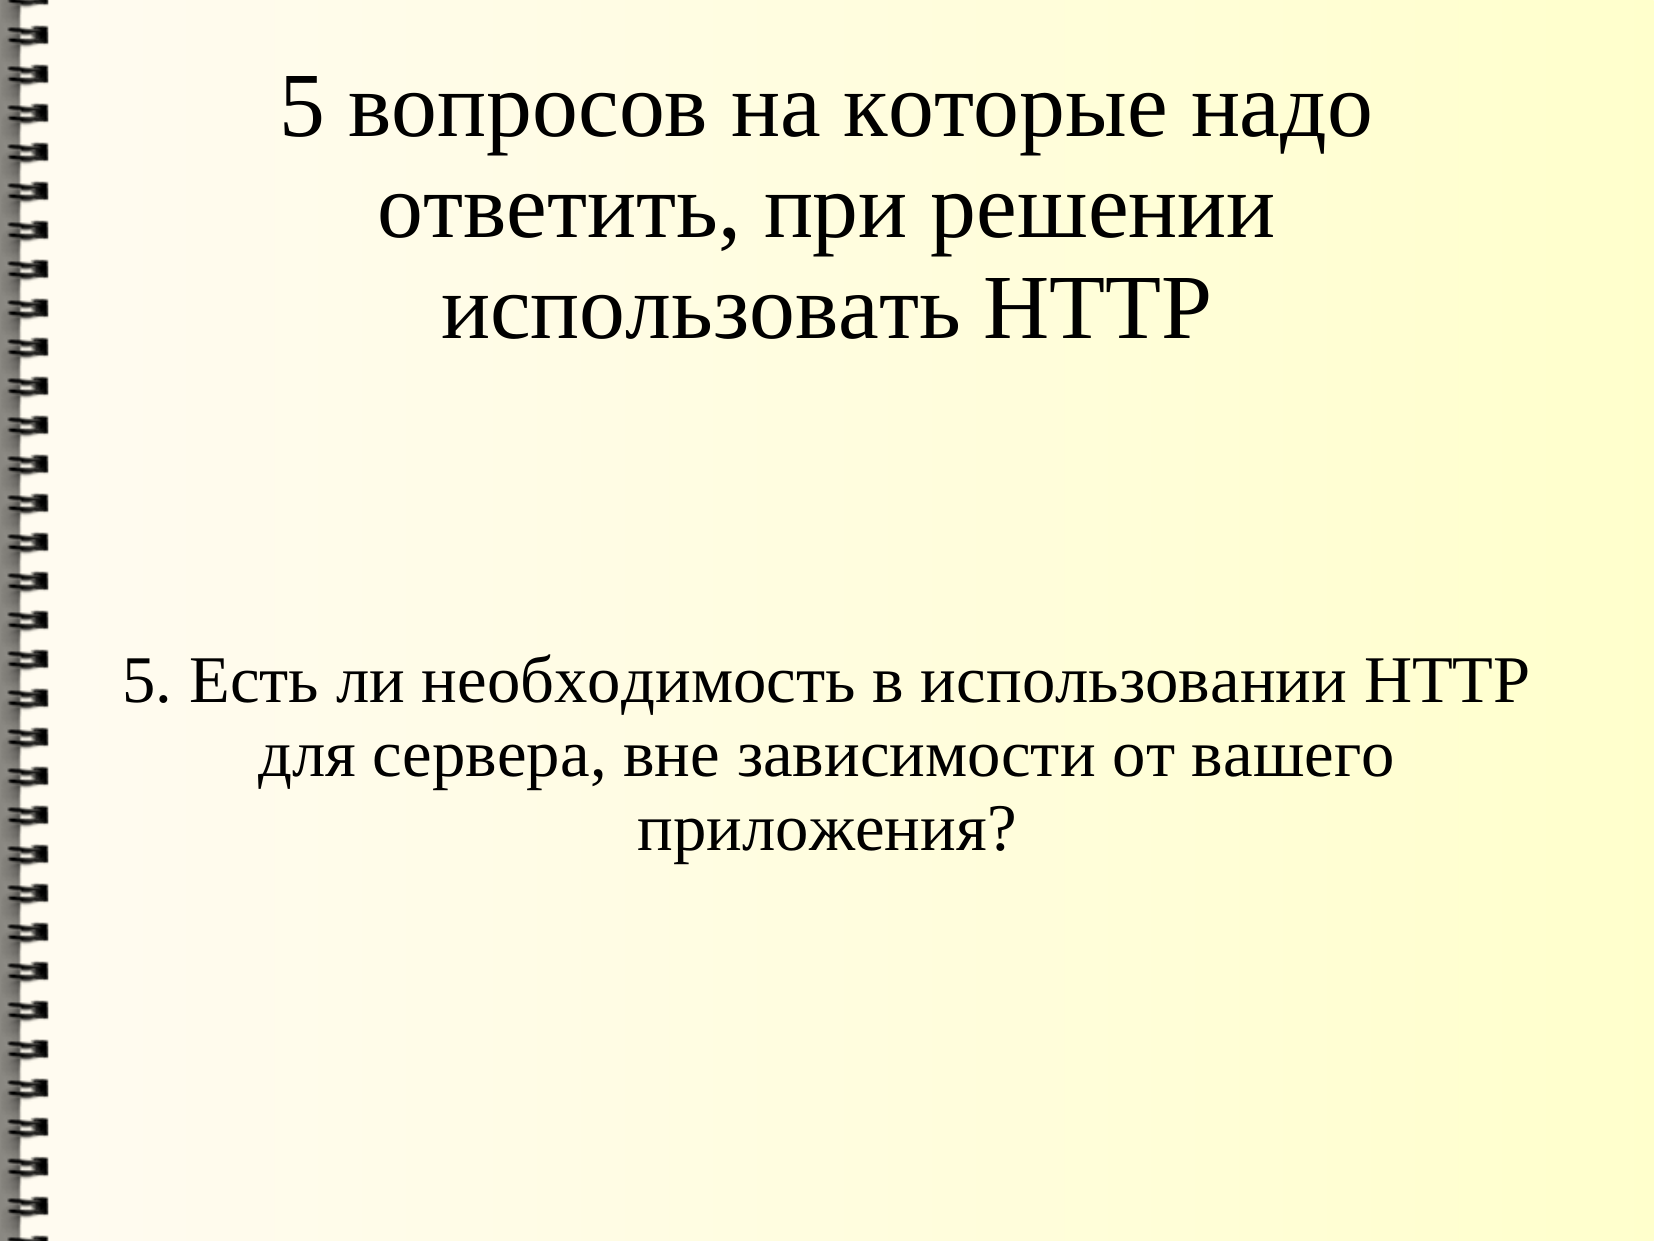

# 5 вопросов на которые надо ответить, при решении использовать HTTP
5. Есть ли необходимость в использовании HTTP для сервера, вне зависимости от вашего приложения?